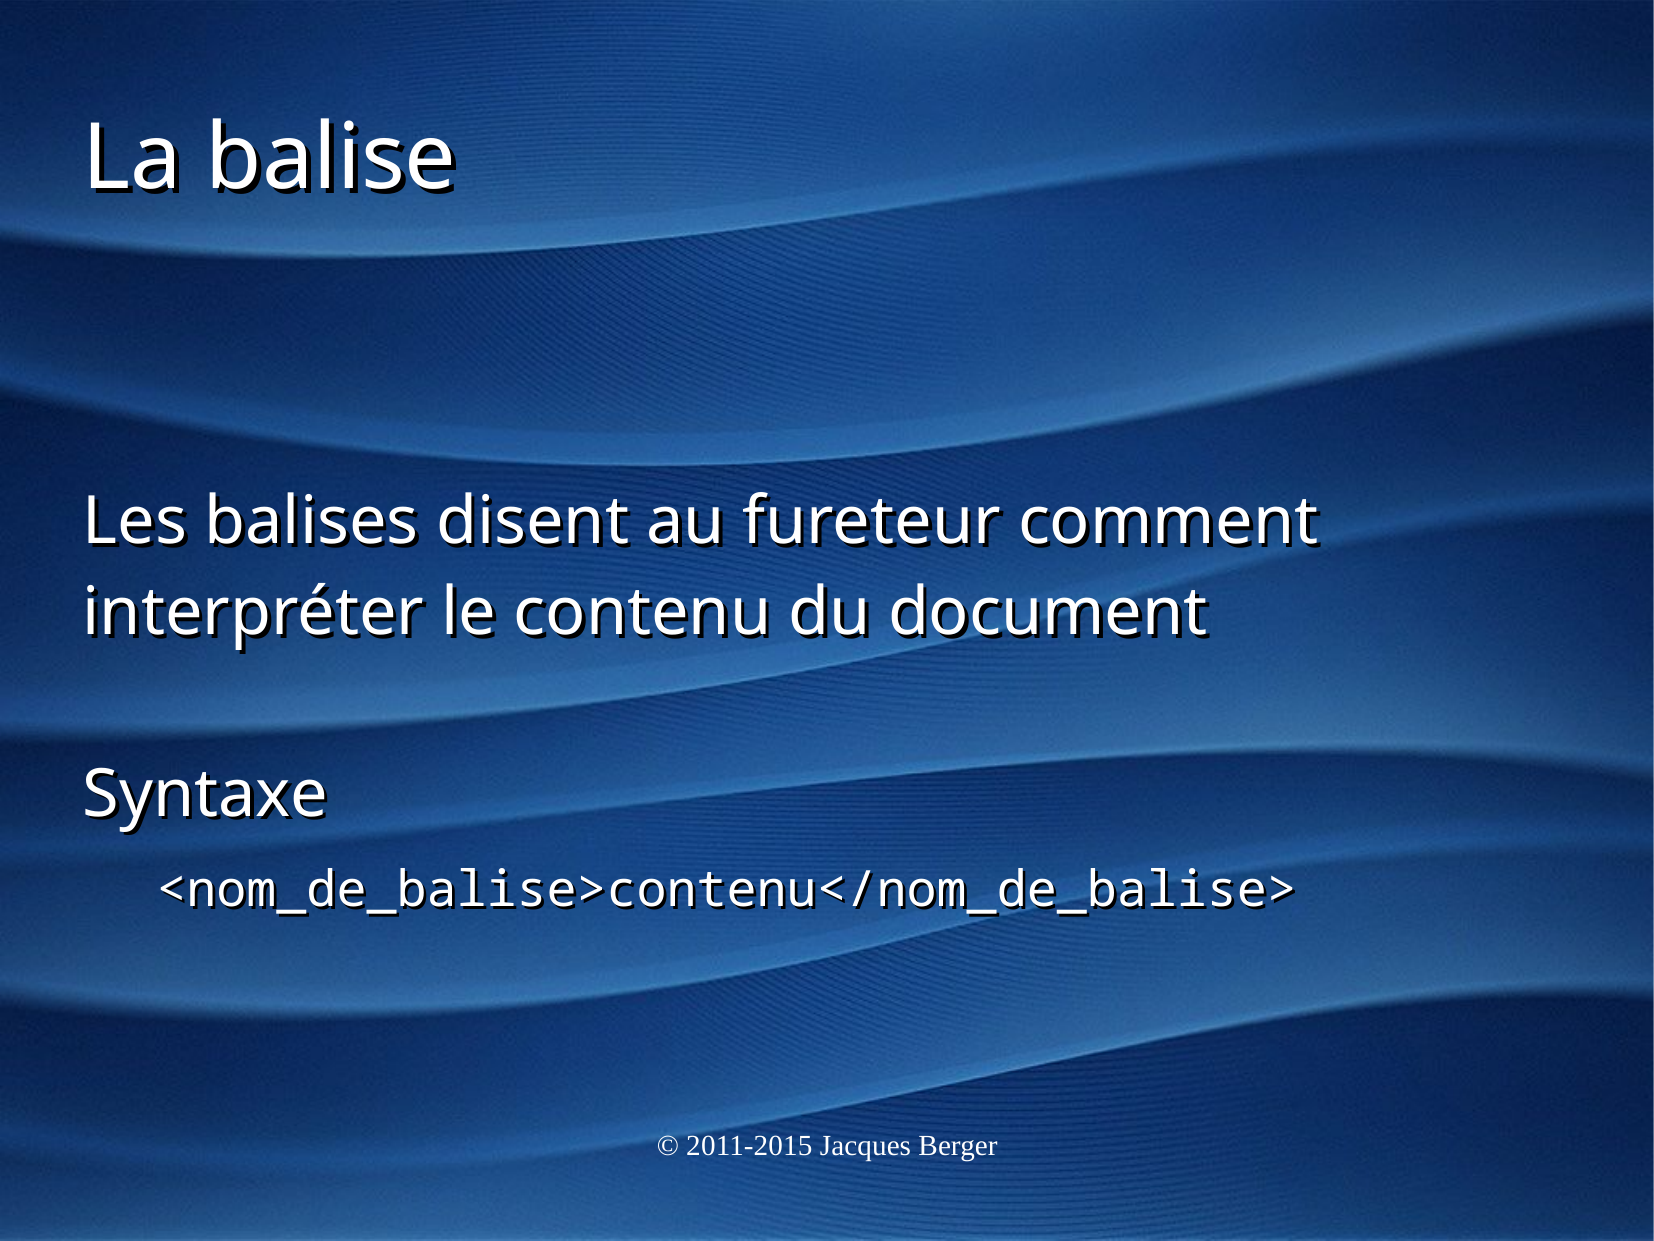

# La balise
Les balises disent au fureteur comment interpréter le contenu du document
Syntaxe
	<nom_de_balise>contenu</nom_de_balise>
© 2011-2015 Jacques Berger